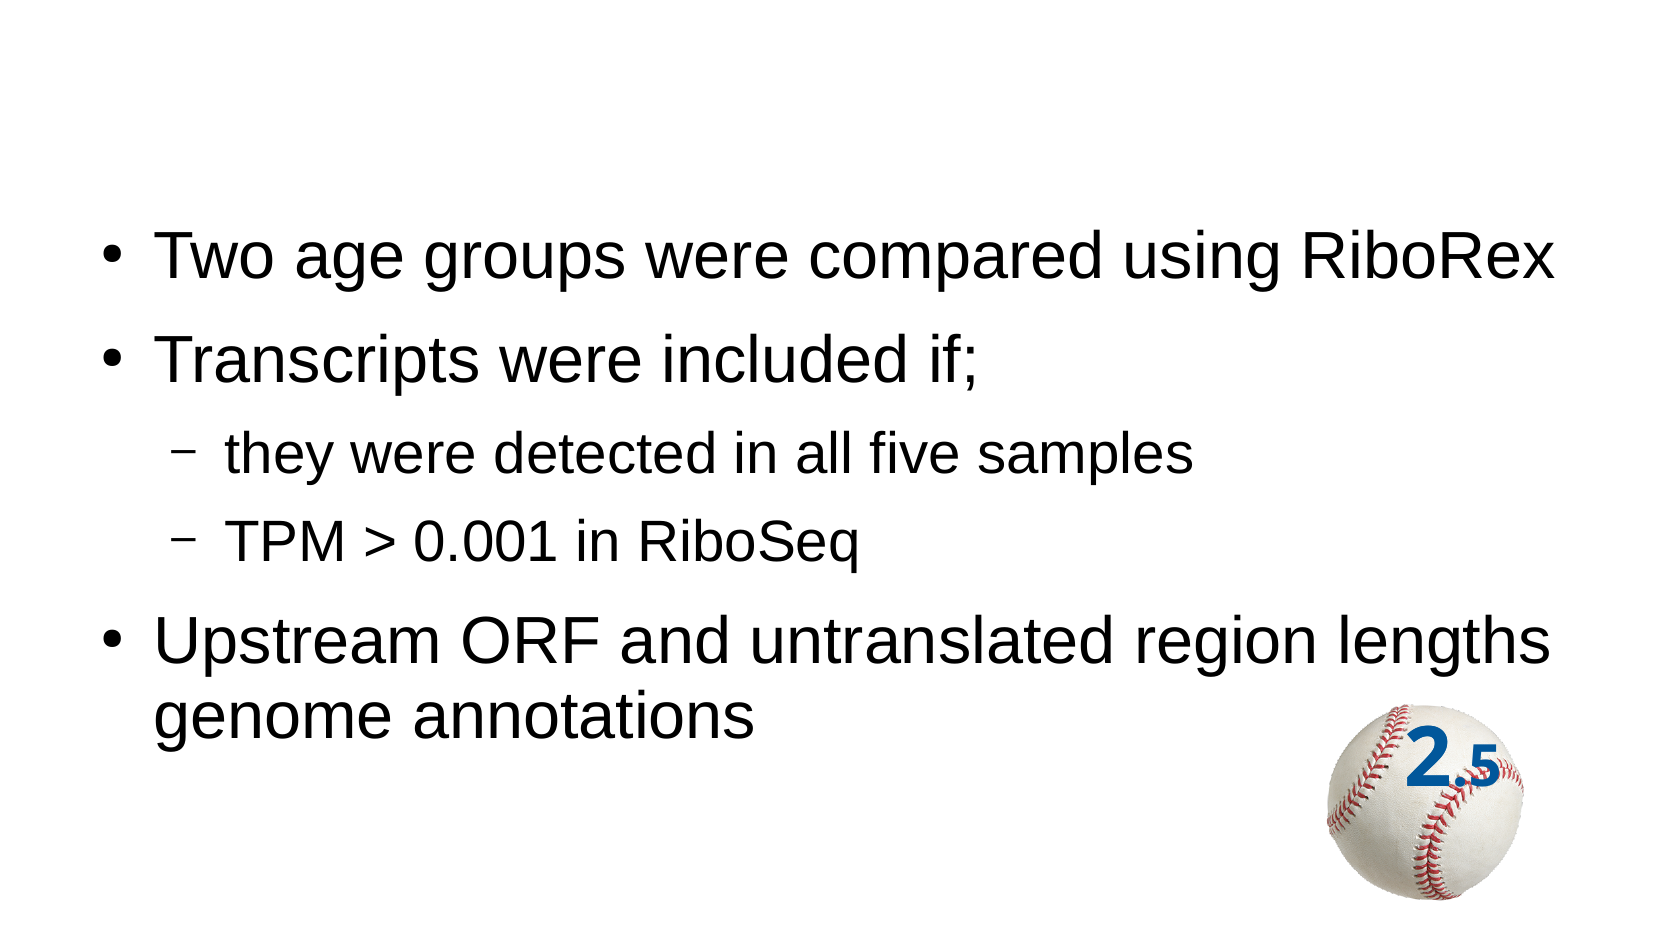

#
Two age groups were compared using RiboRex
Transcripts were included if;
they were detected in all five samples
TPM > 0.001 in RiboSeq
Upstream ORF and untranslated region lengths genome annotations
2
2.5